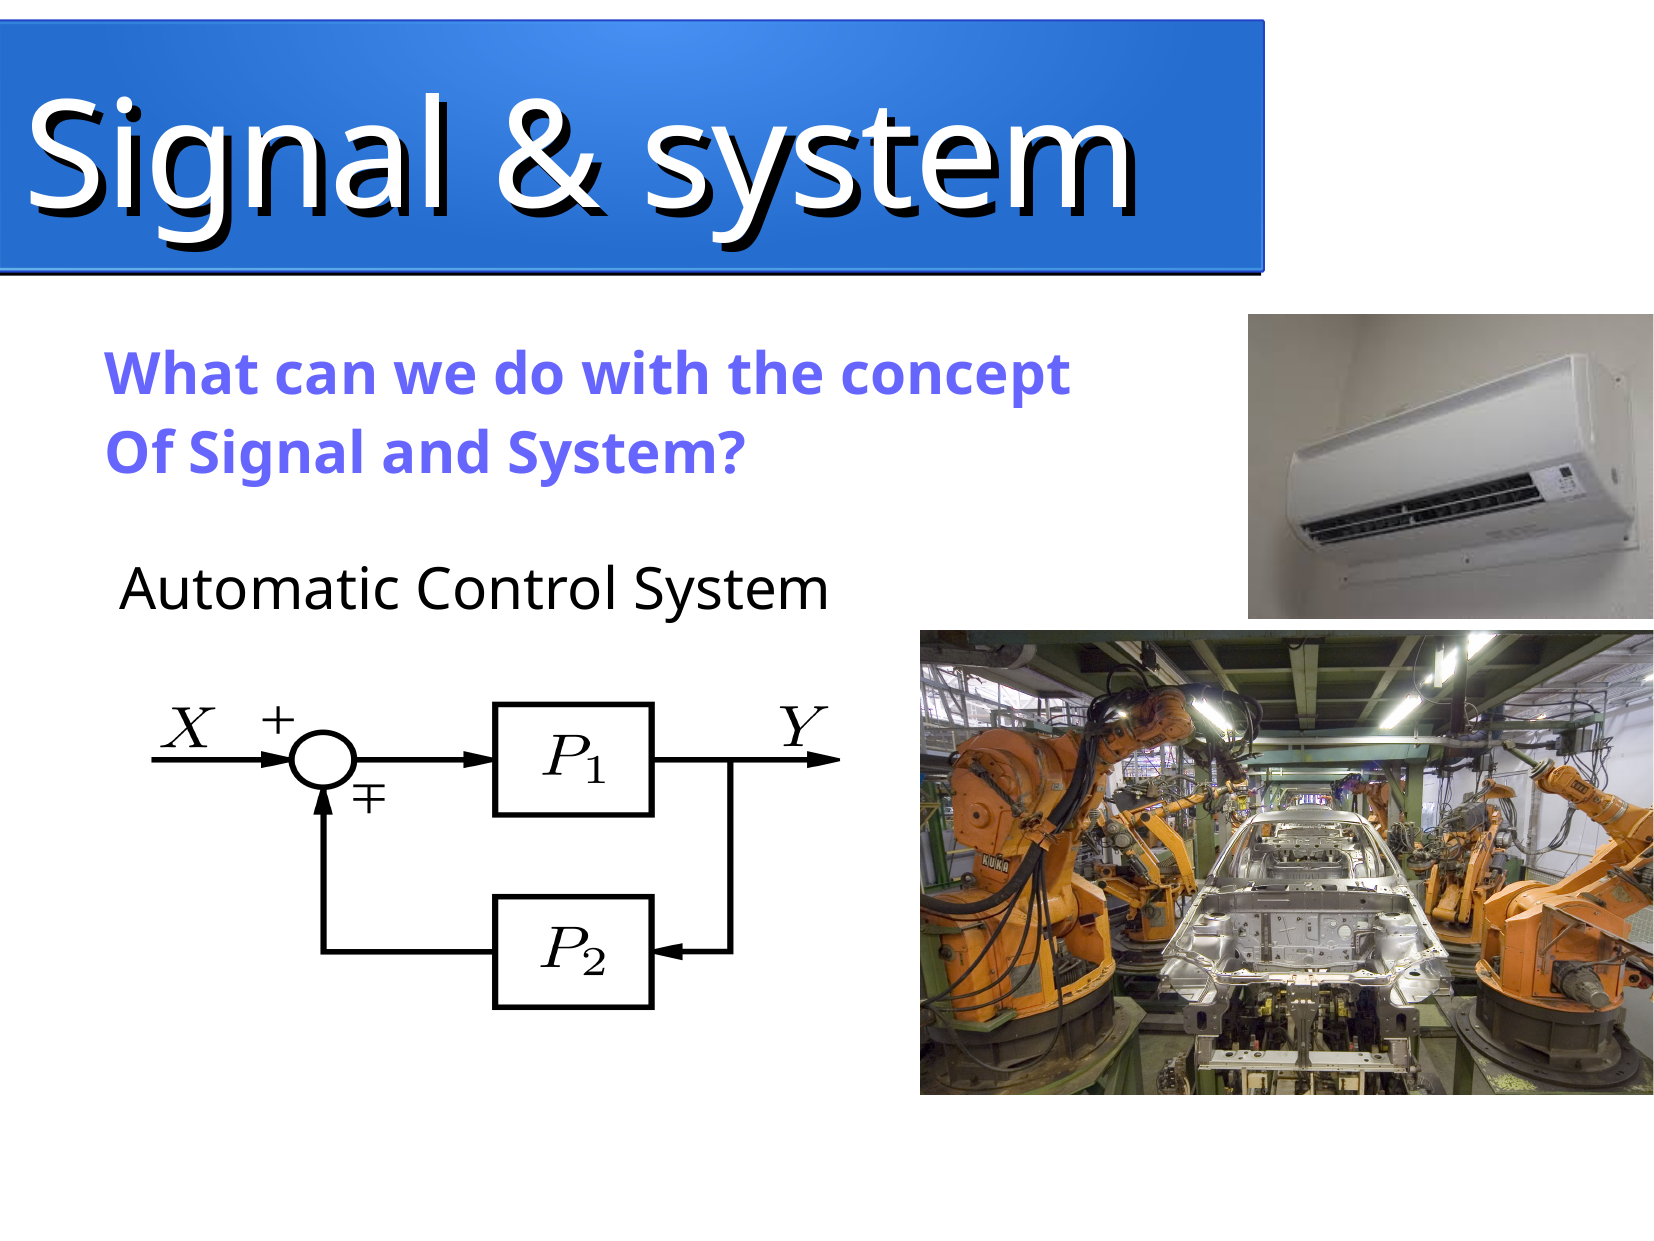

# Signal & system
What can we do with the concept
Of Signal and System?
Automatic Control System